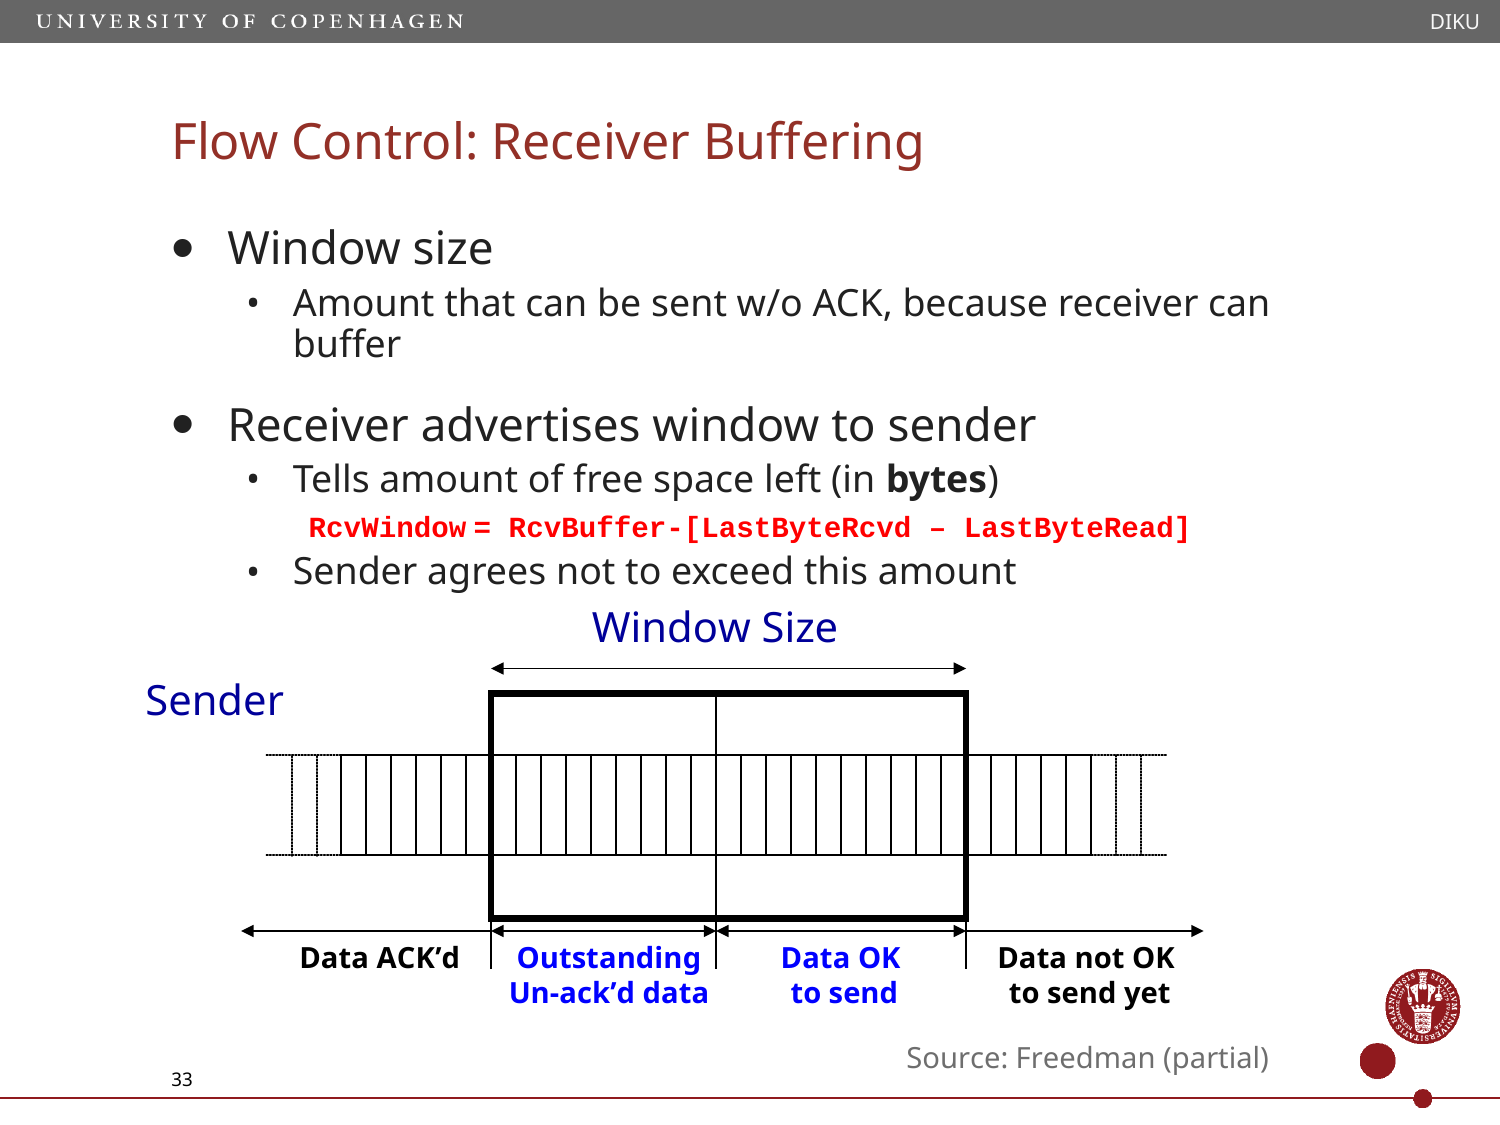

DIKU
# Flow Control: Receiver Buffering
Window size
Amount that can be sent w/o ACK, because receiver can buffer
Receiver advertises window to sender
Tells amount of free space left (in bytes)
RcvWindow = RcvBuffer-[LastByteRcvd – LastByteRead]
Sender agrees not to exceed this amount
Window Size
Sender
Data ACK’d
Outstanding
Un-ack’d data
Data OK
to send
Data not OK
to send yet
Source: Freedman (partial)